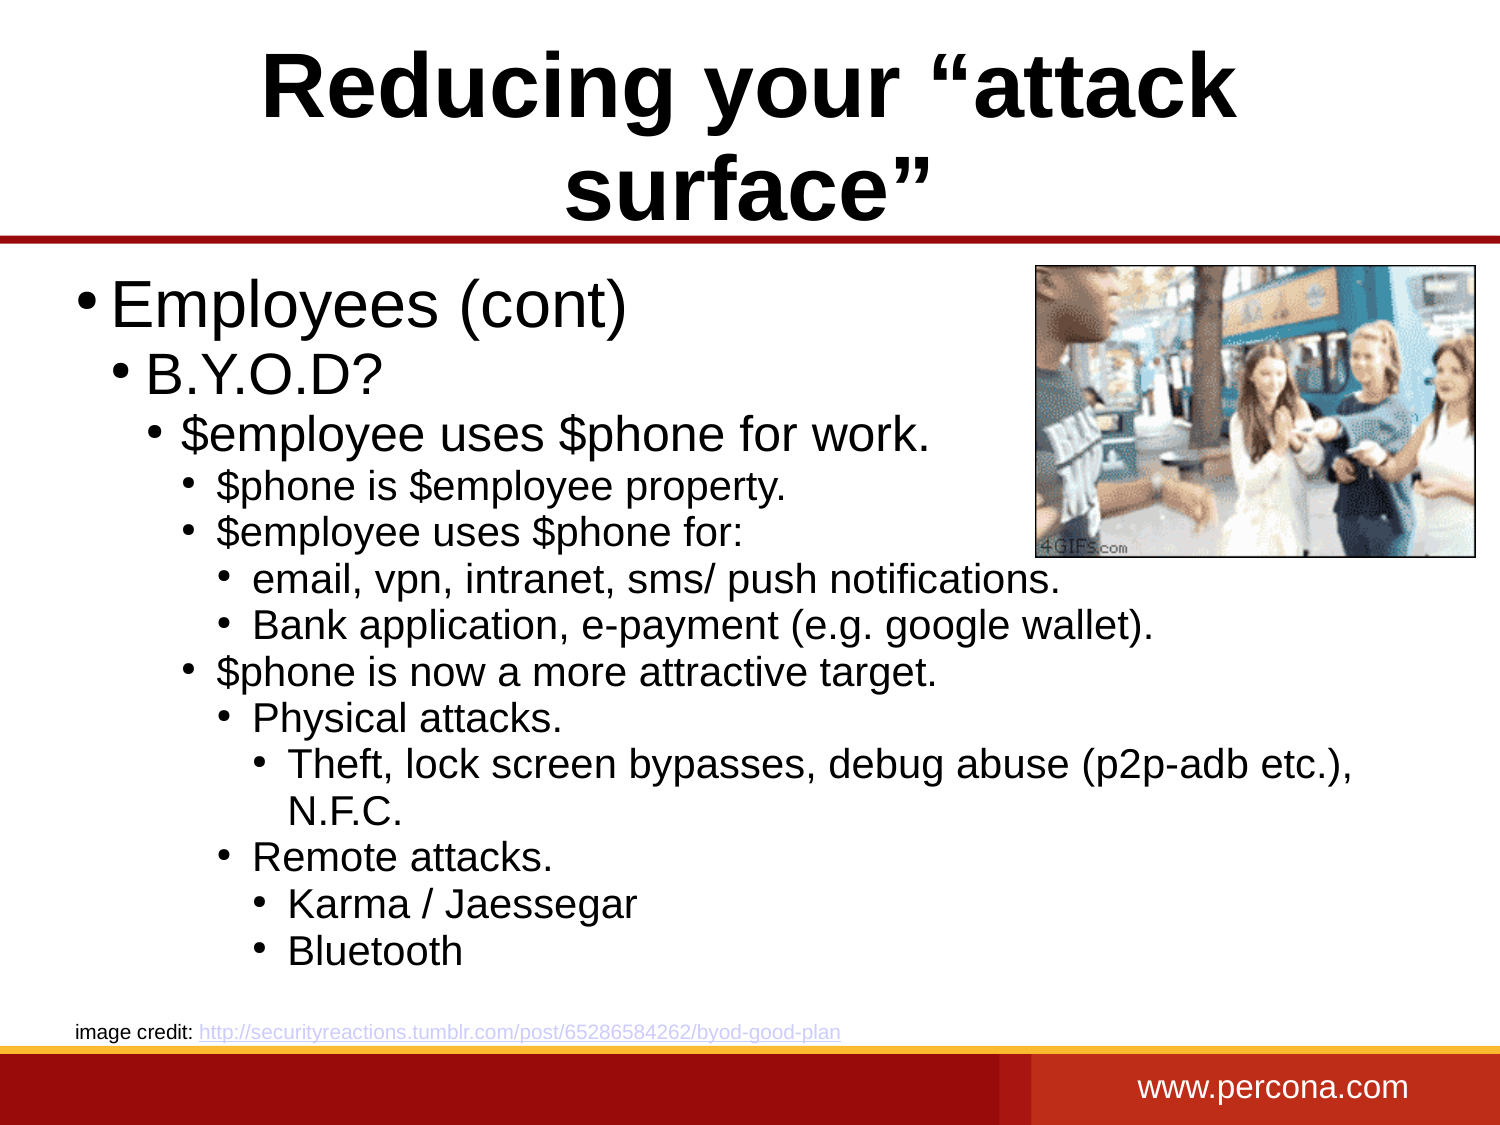

Reducing your “attack surface”
Employees (cont)
B.Y.O.D?
$employee uses $phone for work.
$phone is $employee property.
$employee uses $phone for:
email, vpn, intranet, sms/ push notifications.
Bank application, e-payment (e.g. google wallet).
$phone is now a more attractive target.
Physical attacks.
Theft, lock screen bypasses, debug abuse (p2p-adb etc.), N.F.C.
Remote attacks.
Karma / Jaessegar
Bluetooth
image credit: http://securityreactions.tumblr.com/post/65286584262/byod-good-plan